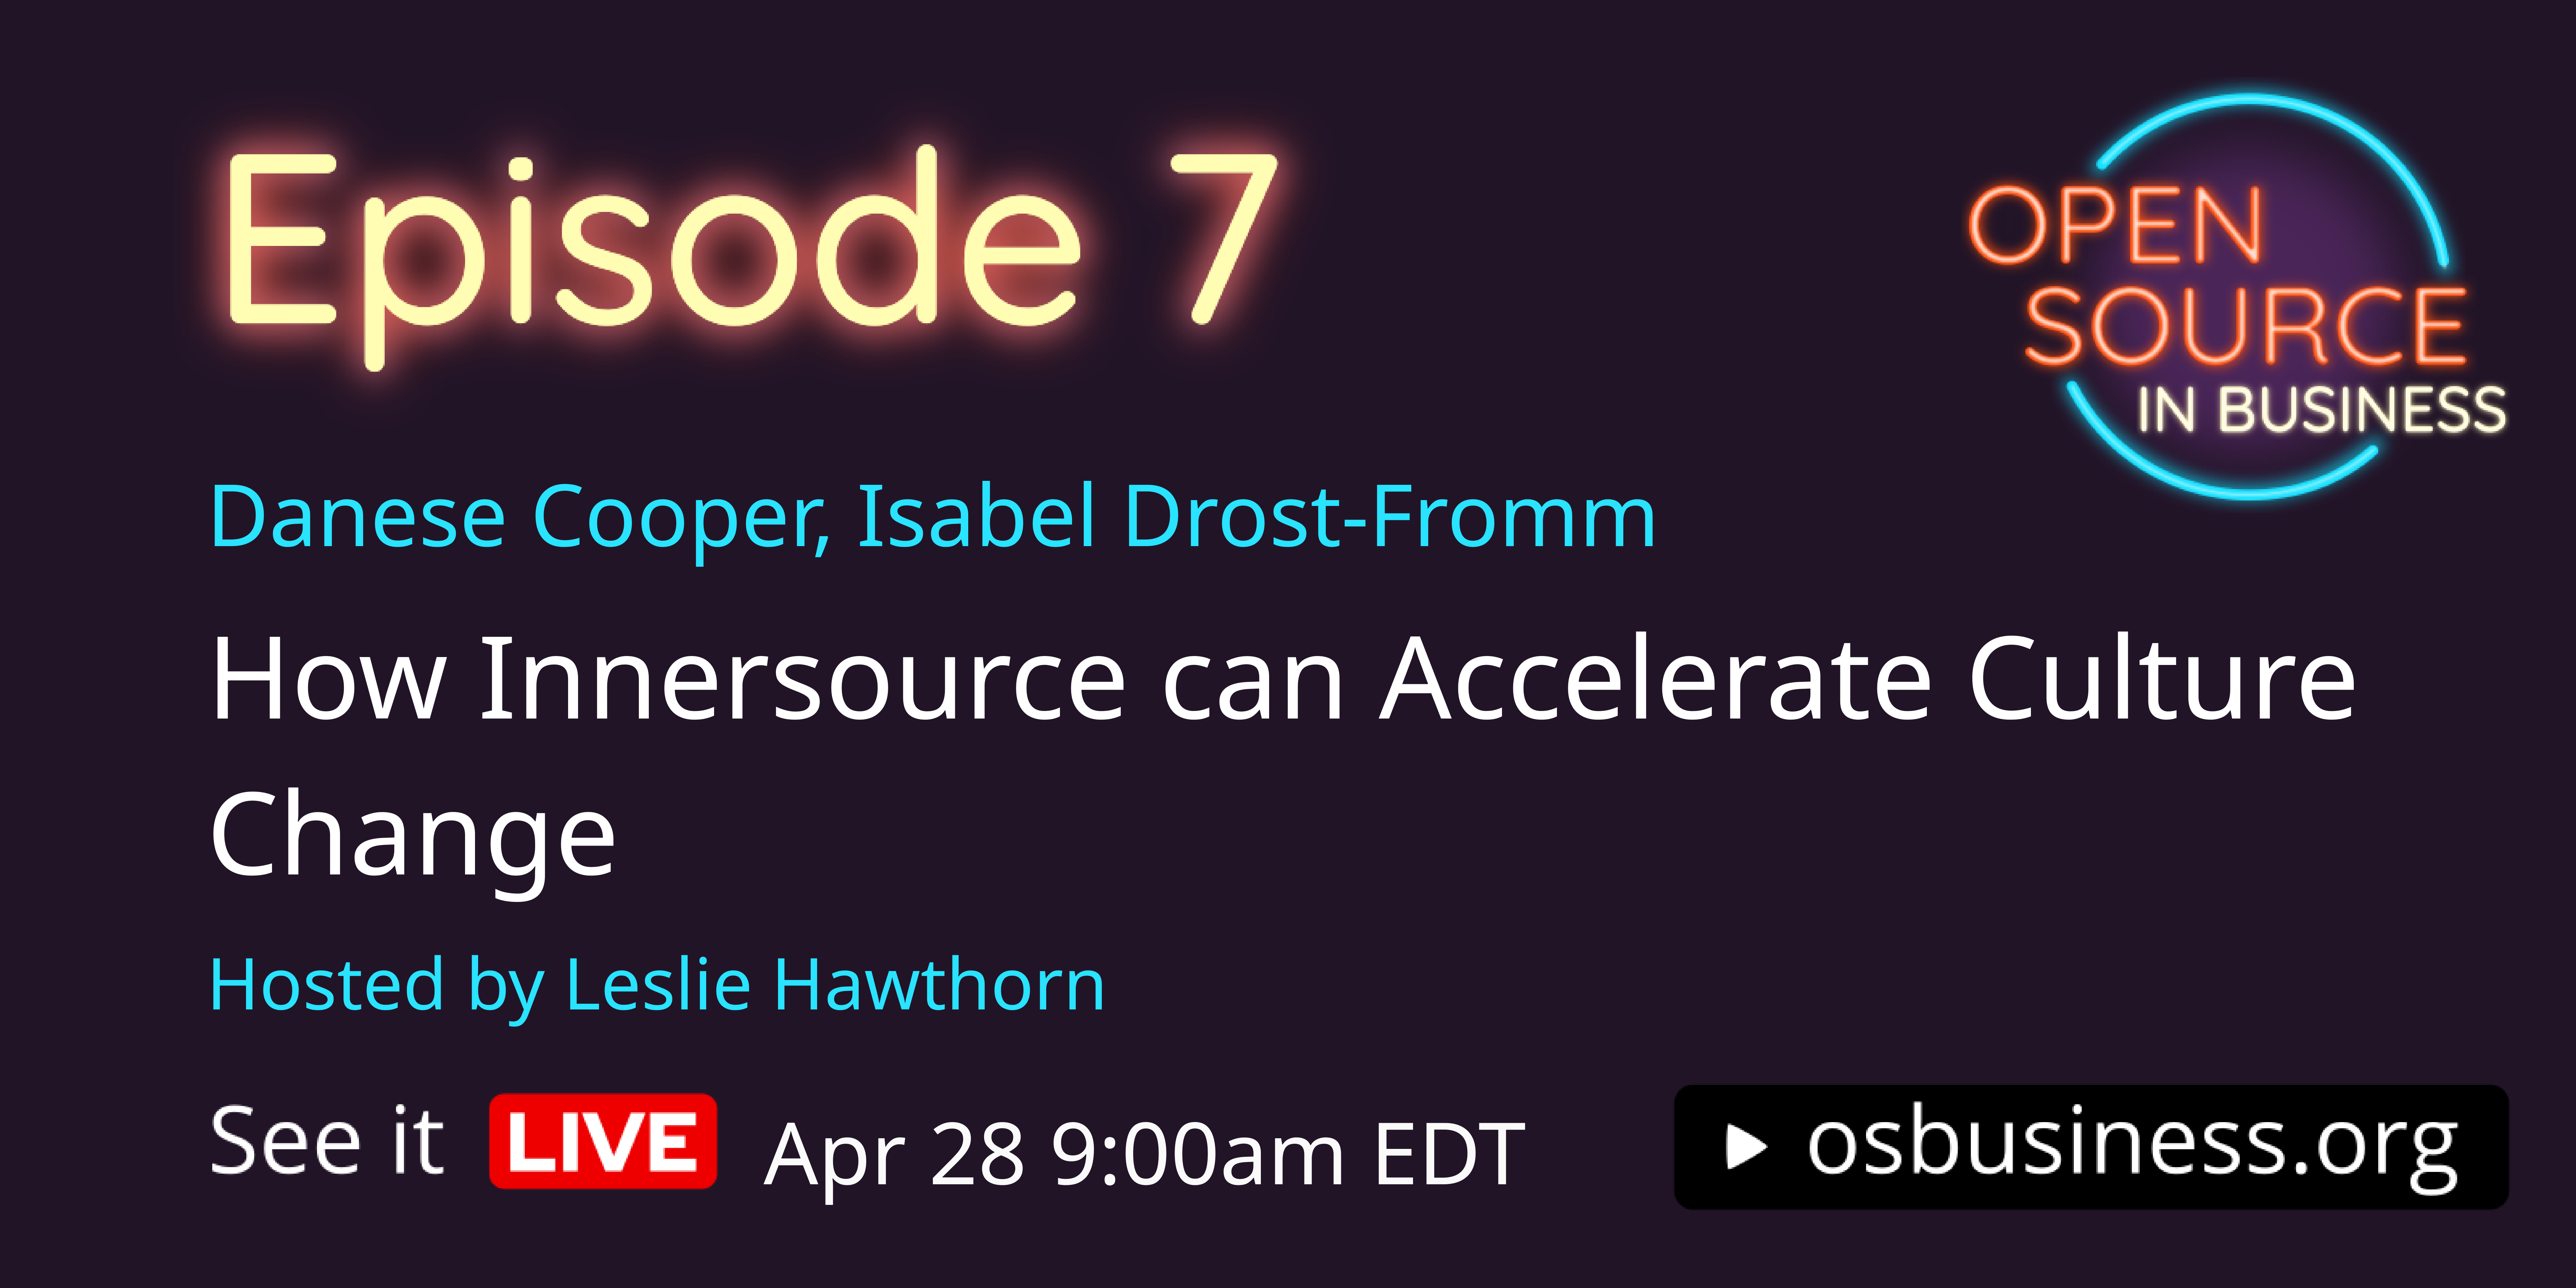

Danese Cooper, Isabel Drost-Fromm
How Innersource can Accelerate Culture Change
Hosted by Leslie Hawthorn
Apr 28 9:00am EDT